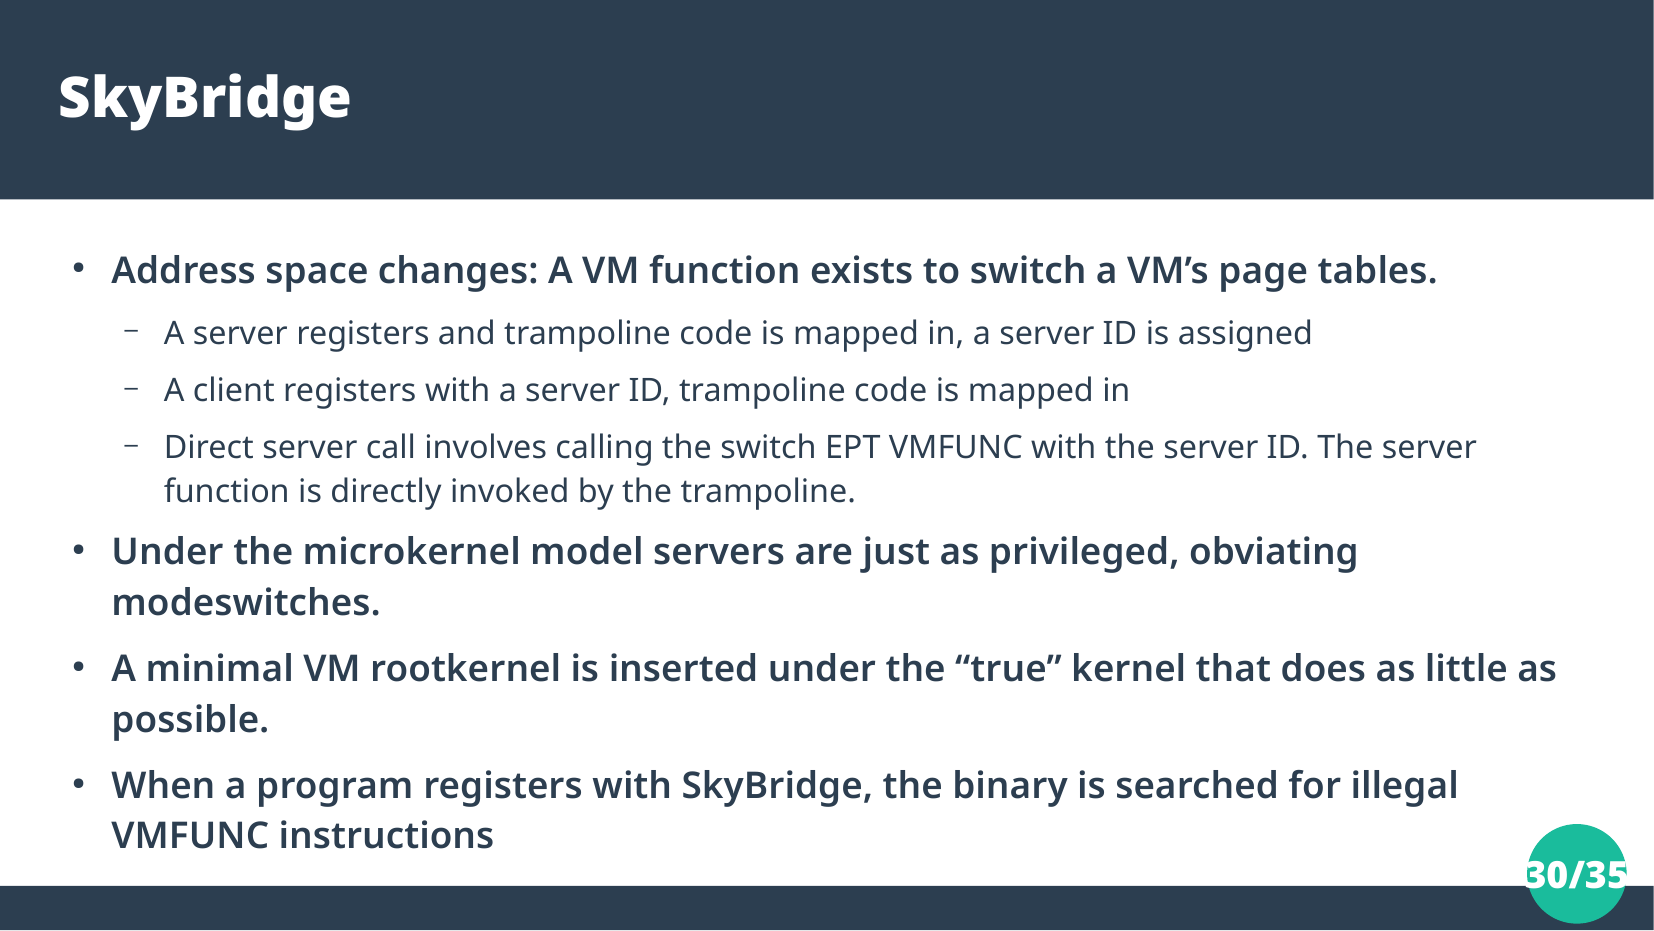

# SkyBridge
Address space changes: A VM function exists to switch a VM’s page tables.
A server registers and trampoline code is mapped in, a server ID is assigned
A client registers with a server ID, trampoline code is mapped in
Direct server call involves calling the switch EPT VMFUNC with the server ID. The server function is directly invoked by the trampoline.
Under the microkernel model servers are just as privileged, obviating modeswitches.
A minimal VM rootkernel is inserted under the “true” kernel that does as little as possible.
When a program registers with SkyBridge, the binary is searched for illegal VMFUNC instructions